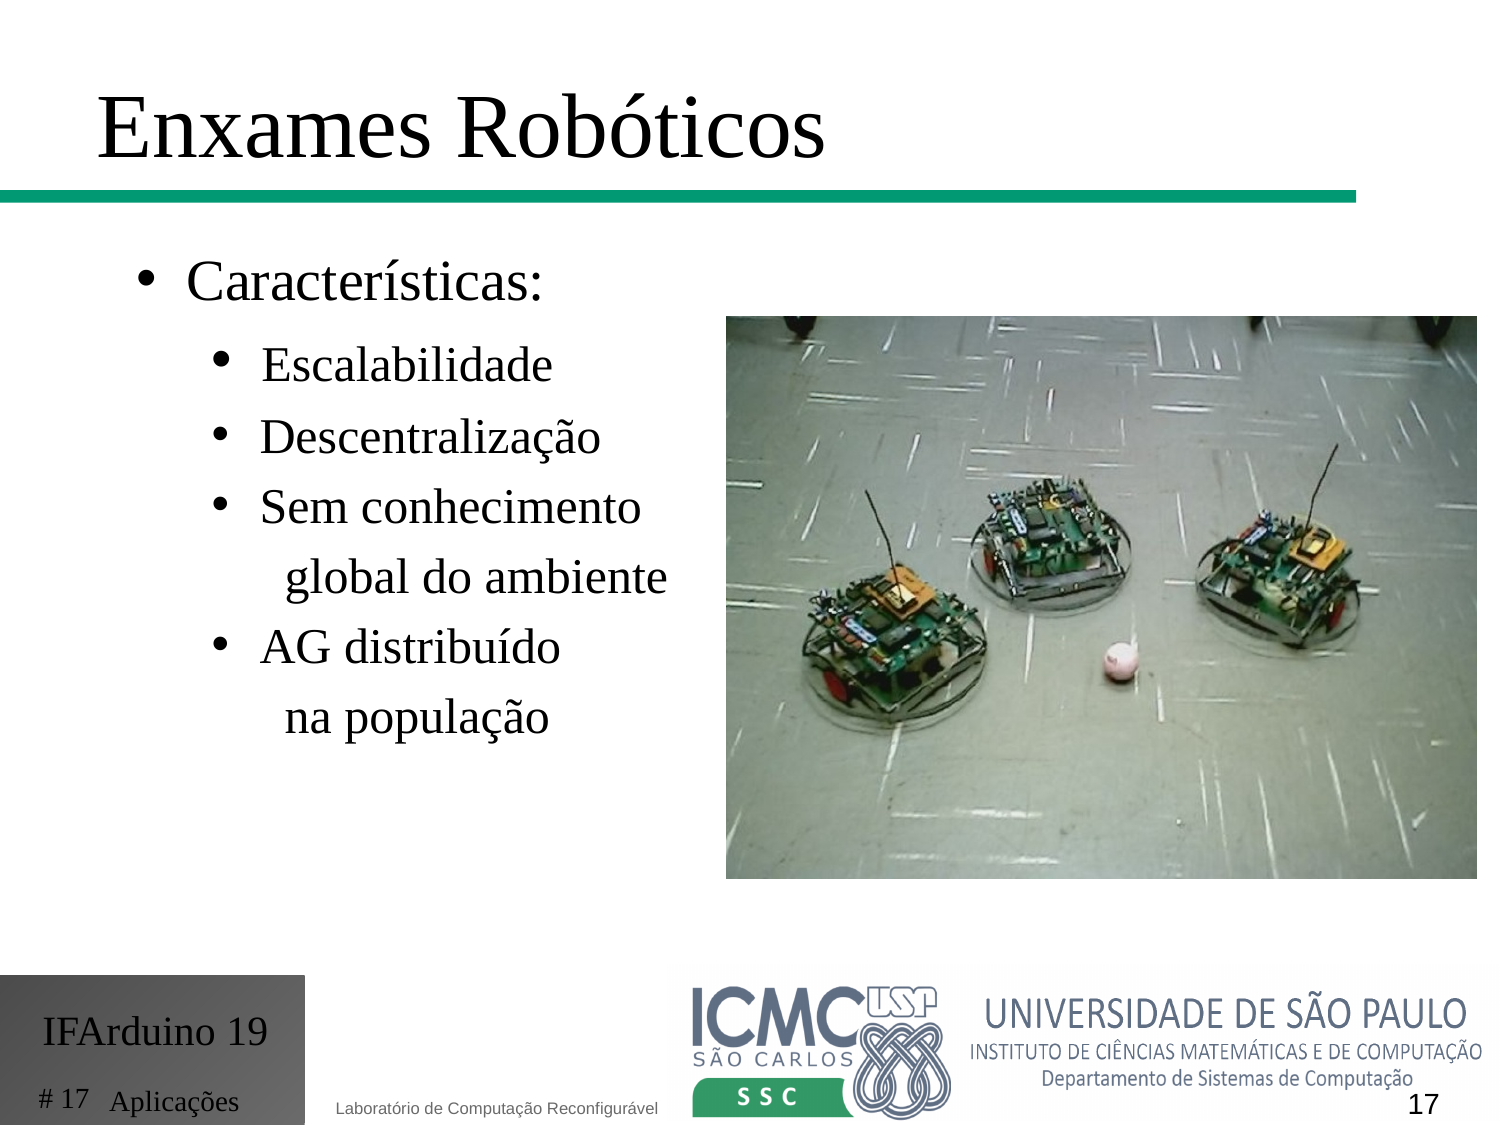

Enxames Robóticos
 Características:
 Escalabilidade
 Descentralização
 Sem conhecimento
 global do ambiente
 AG distribuído
 na população
Aplicações